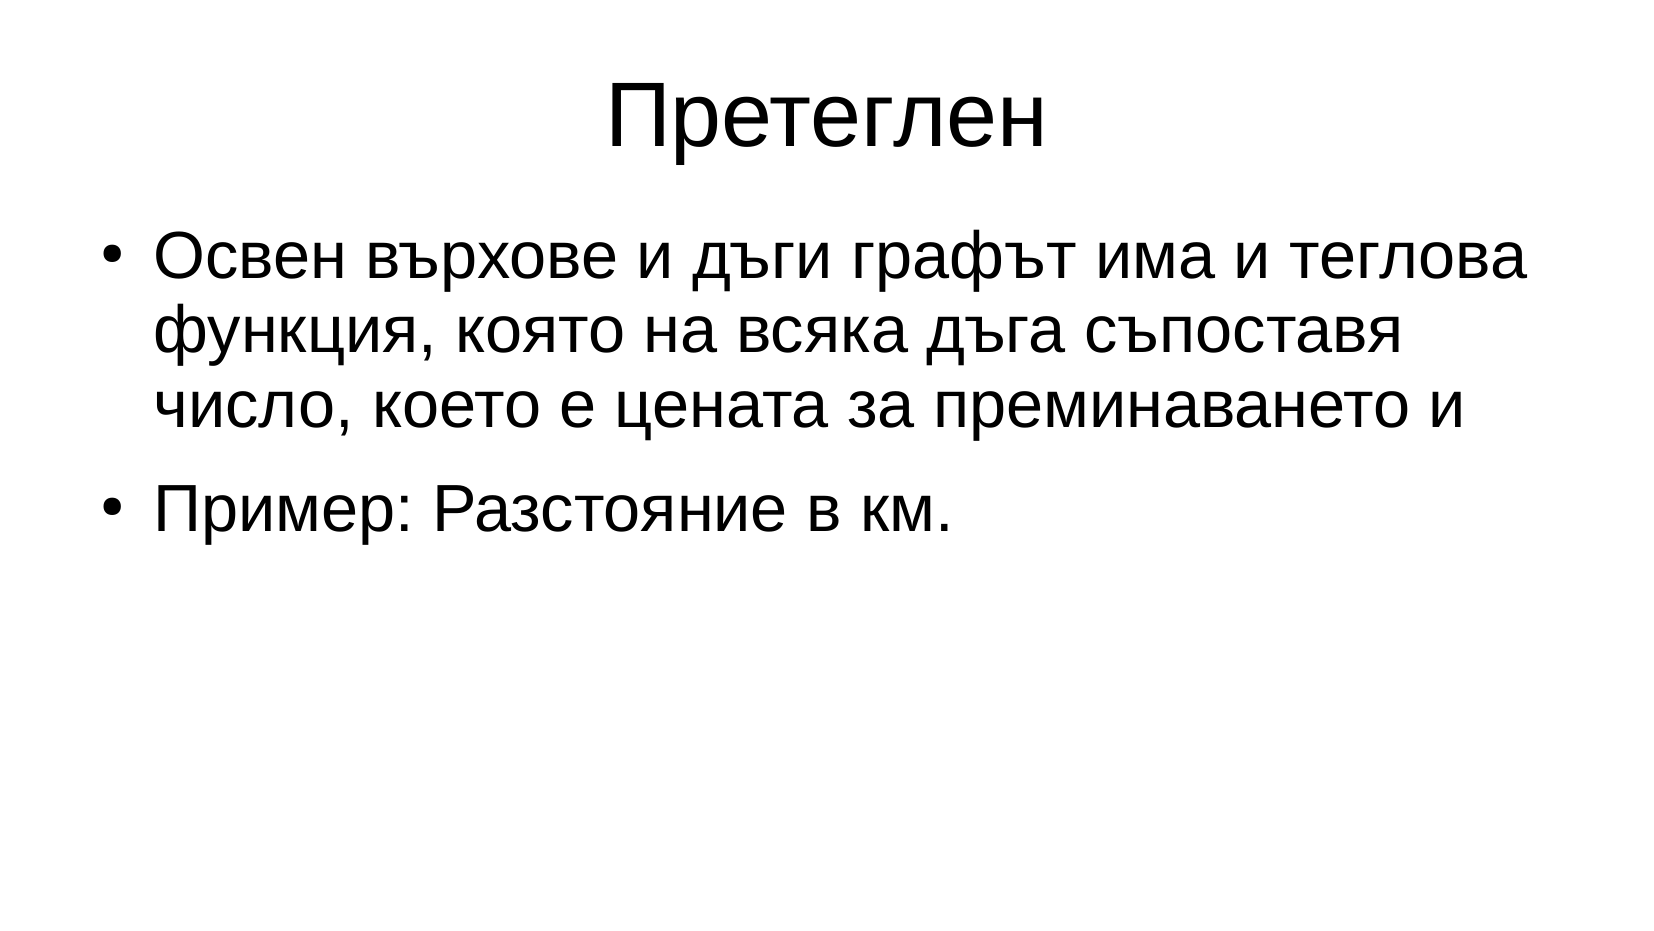

# Претеглен
Освен върхове и дъги графът има и теглова функция, която на всяка дъга съпоставя число, което е цената за преминаването и
Пример: Разстояние в км.